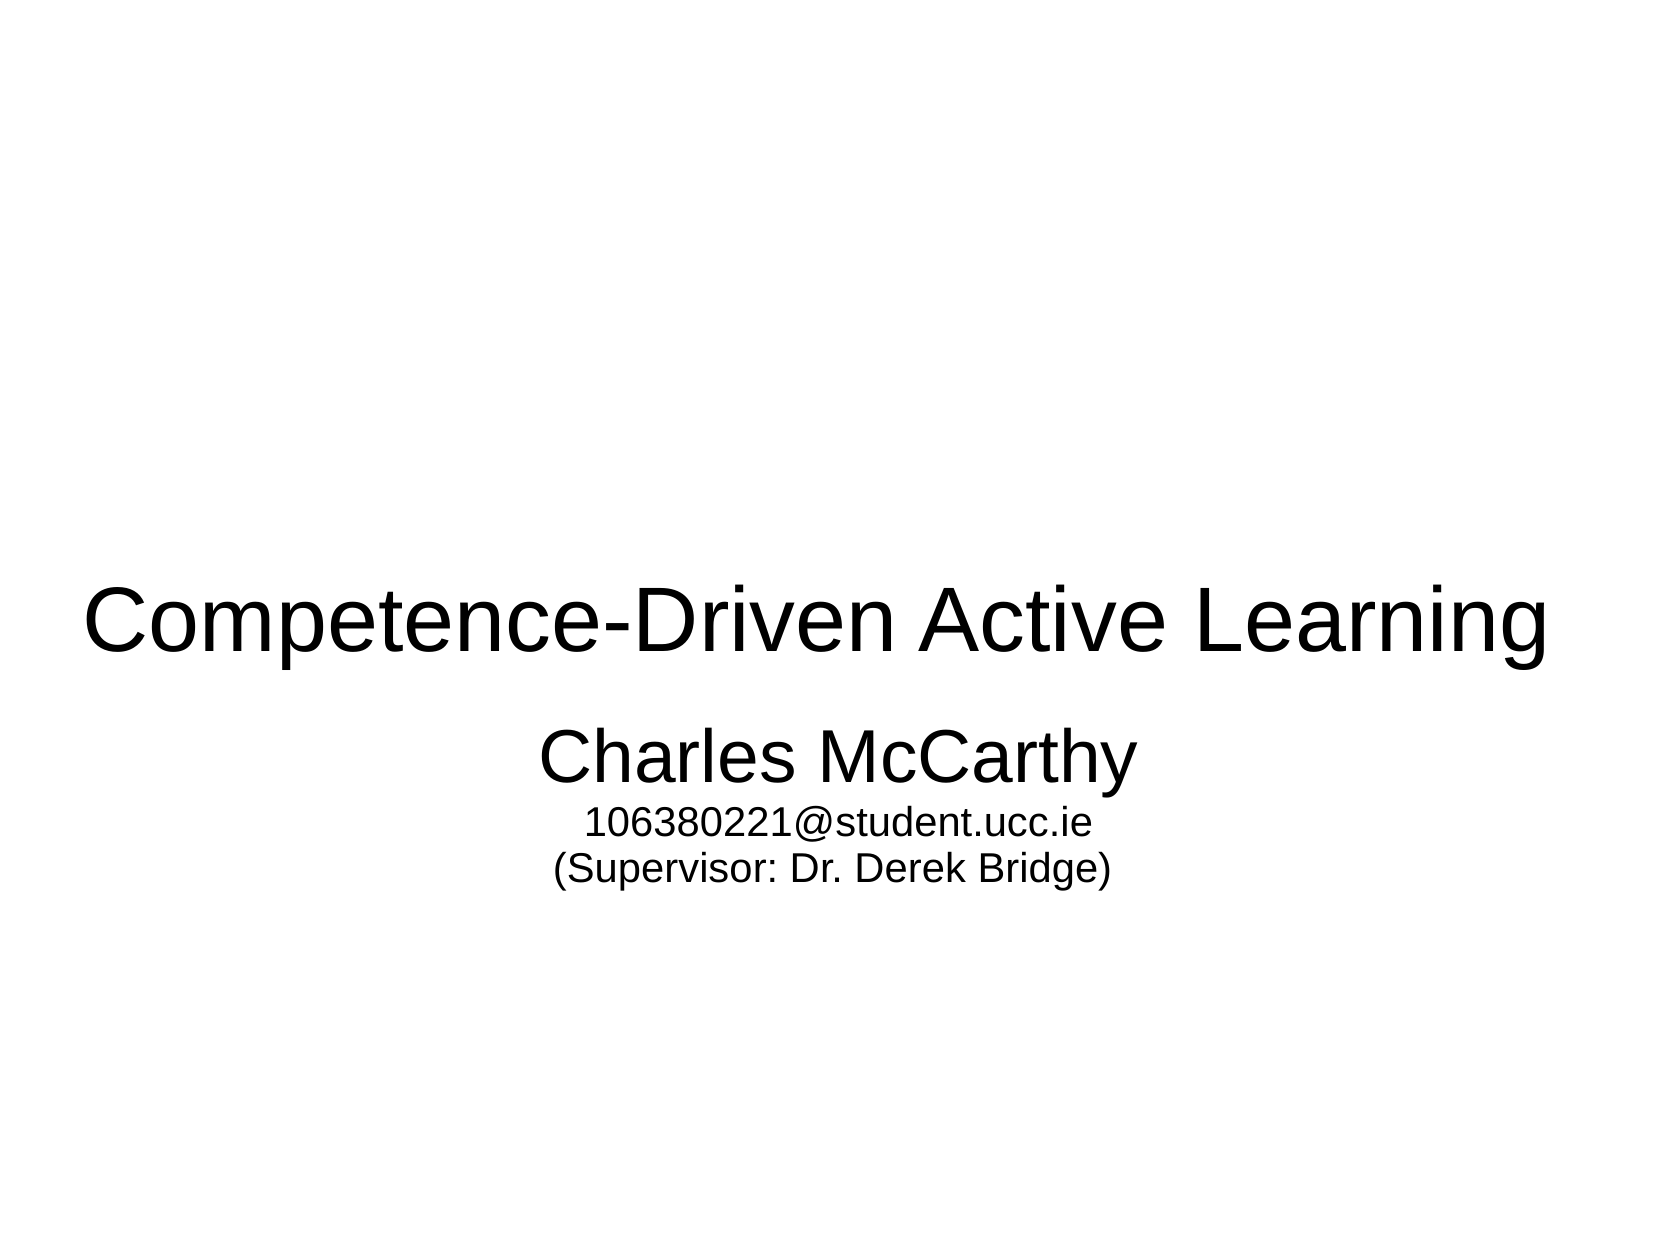

# Competence-Driven Active Learning
Charles McCarthy
106380221@student.ucc.ie
(Supervisor: Dr. Derek Bridge)